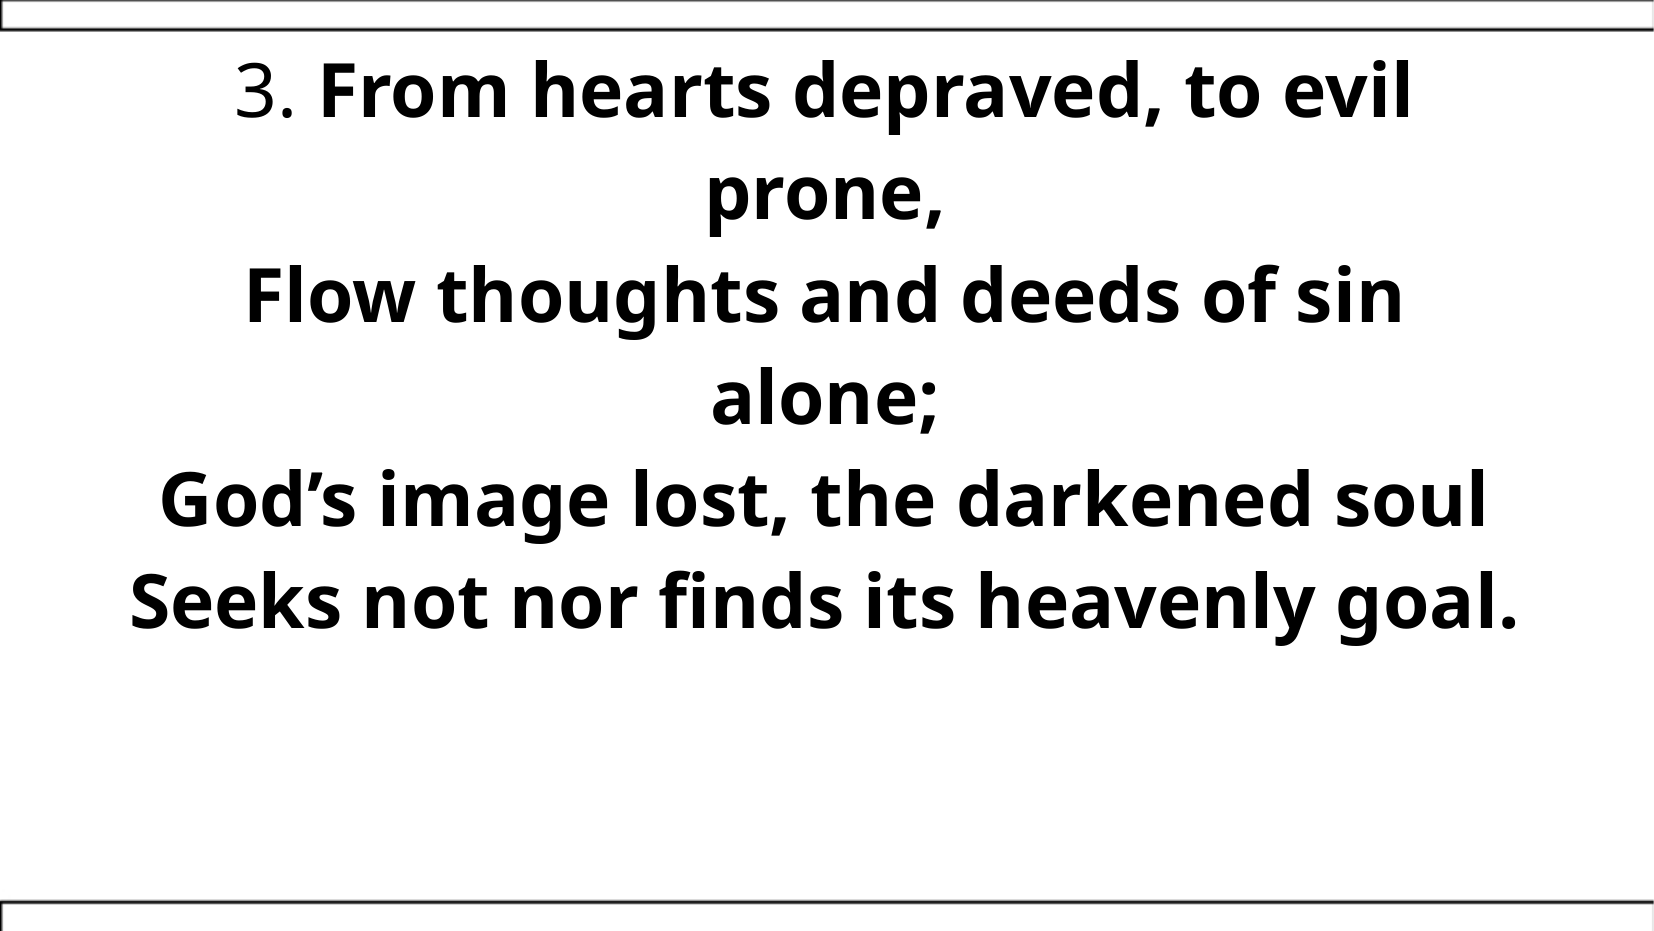

3. From hearts depraved, to evil prone,
Flow thoughts and deeds of sin alone;
God’s image lost, the darkened soul
Seeks not nor finds its heavenly goal.